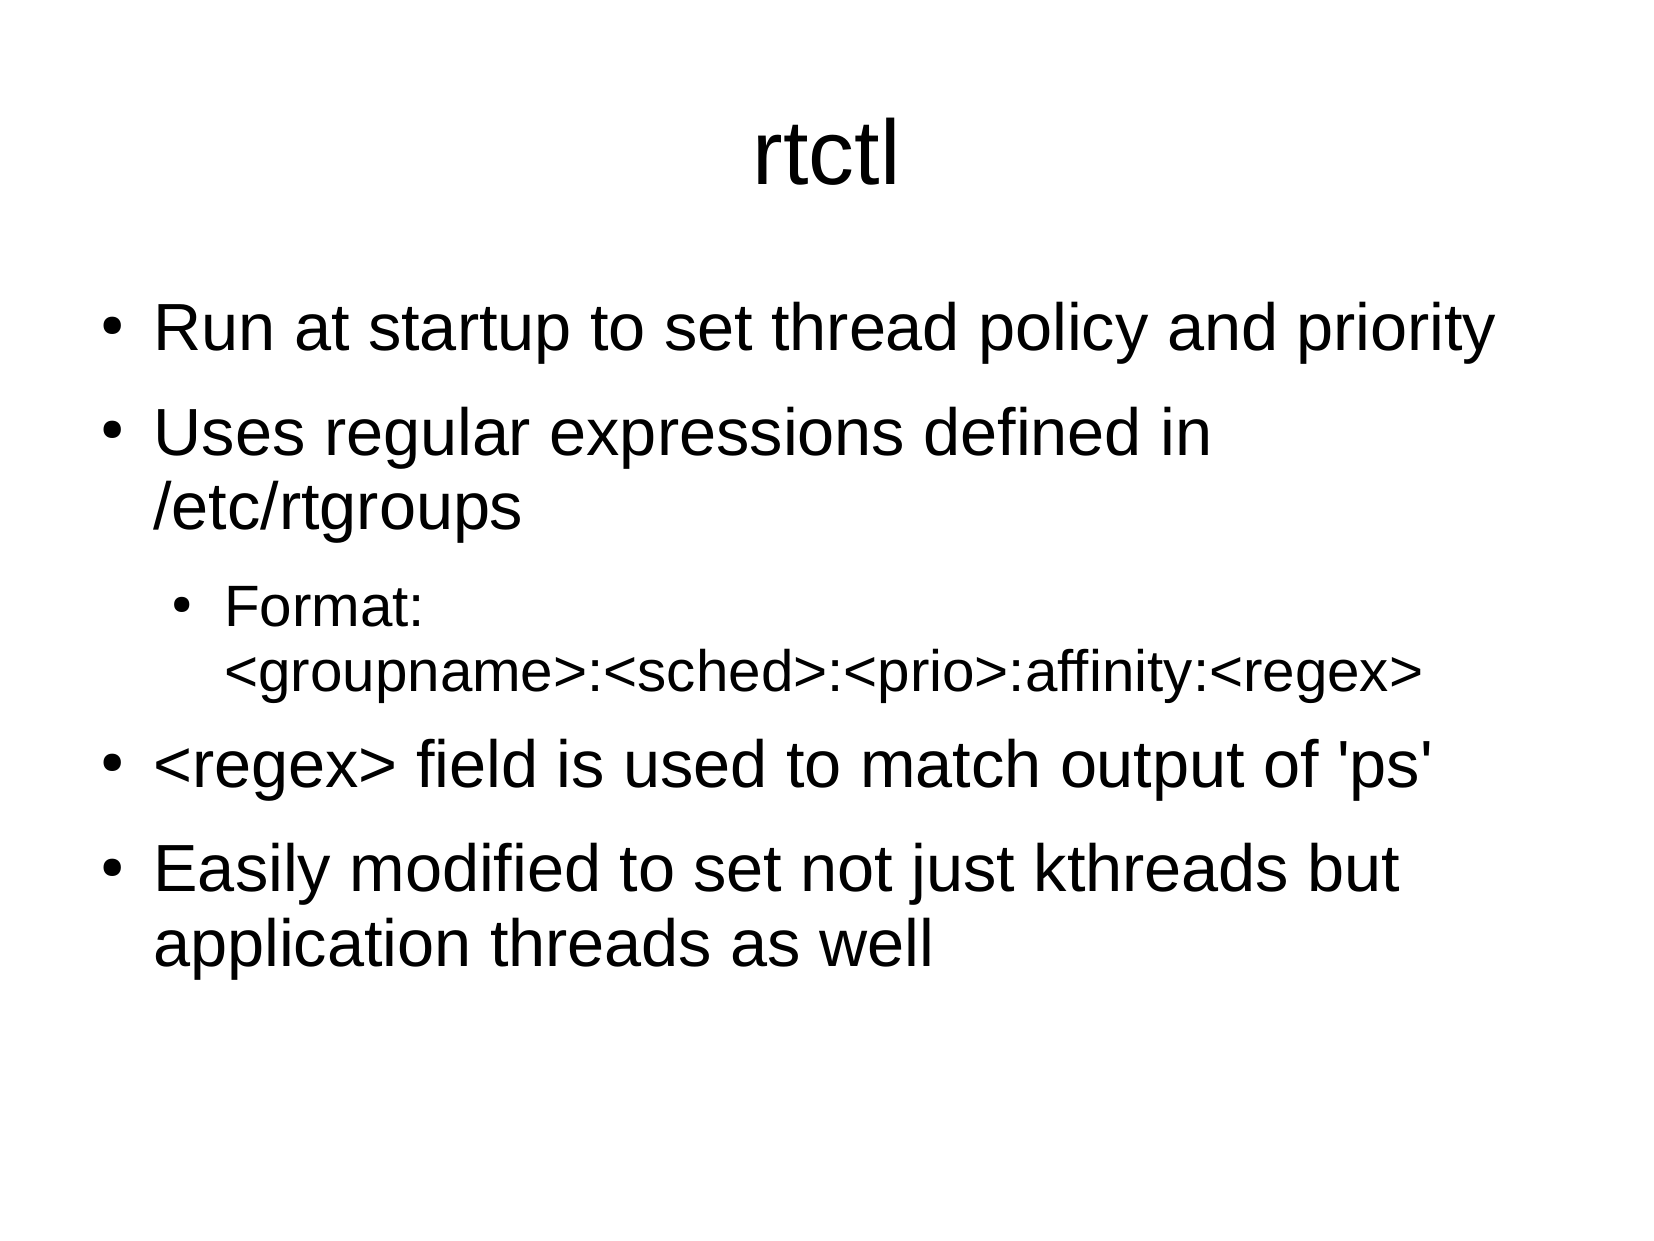

# rtctl
Run at startup to set thread policy and priority
Uses regular expressions defined in /etc/rtgroups
Format: <groupname>:<sched>:<prio>:affinity:<regex>
<regex> field is used to match output of 'ps'
Easily modified to set not just kthreads but application threads as well